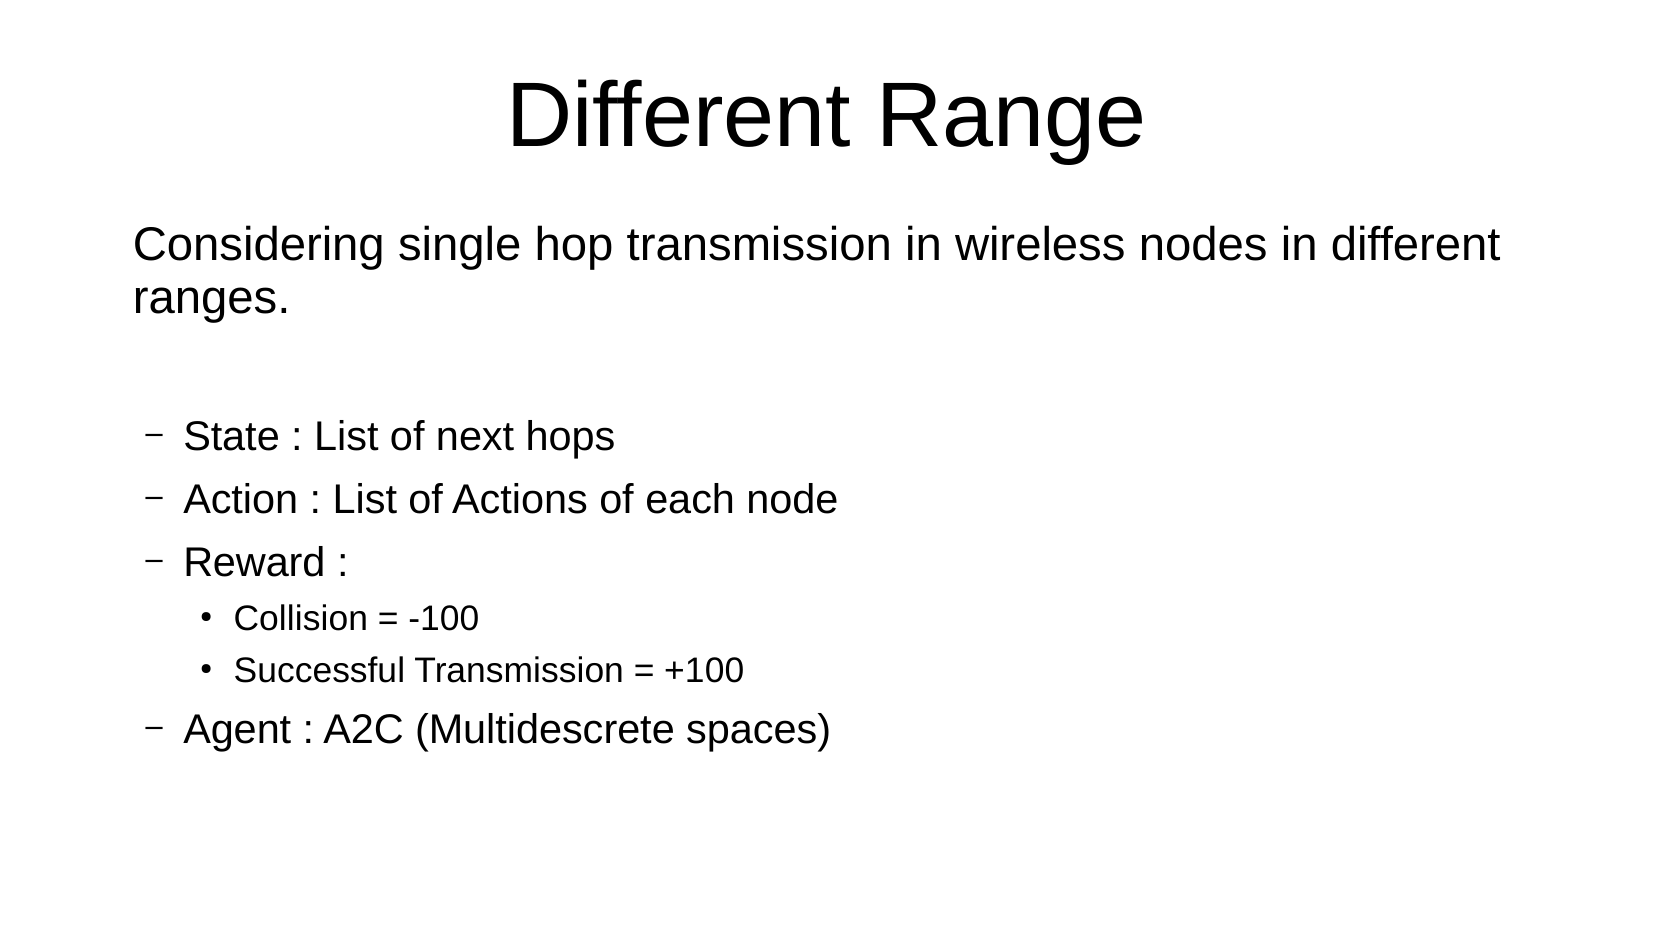

# Different Range
Considering single hop transmission in wireless nodes in different ranges.
State : List of next hops
Action : List of Actions of each node
Reward :
Collision = -100
Successful Transmission = +100
Agent : A2C (Multidescrete spaces)